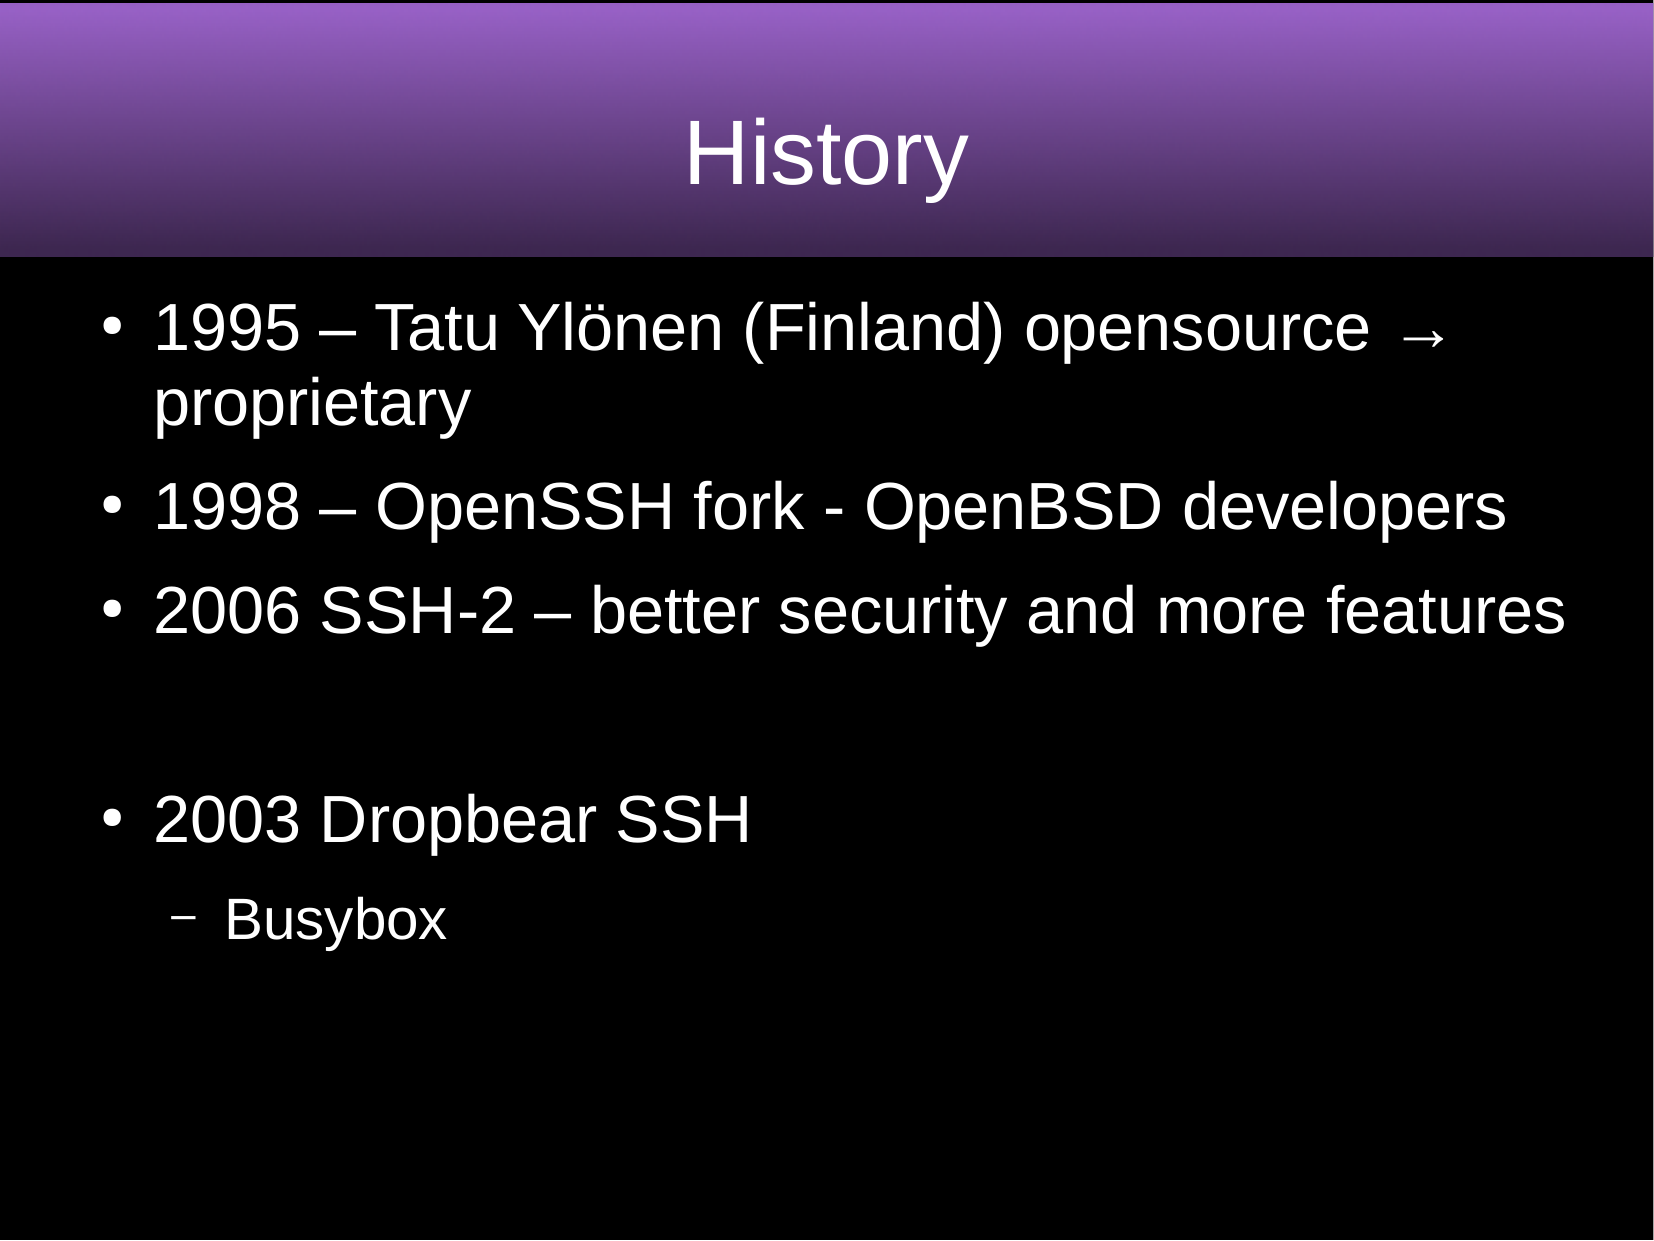

# History
1995 – Tatu Ylönen (Finland) opensource → proprietary
1998 – OpenSSH fork - OpenBSD developers
2006 SSH-2 – better security and more features
2003 Dropbear SSH
Busybox